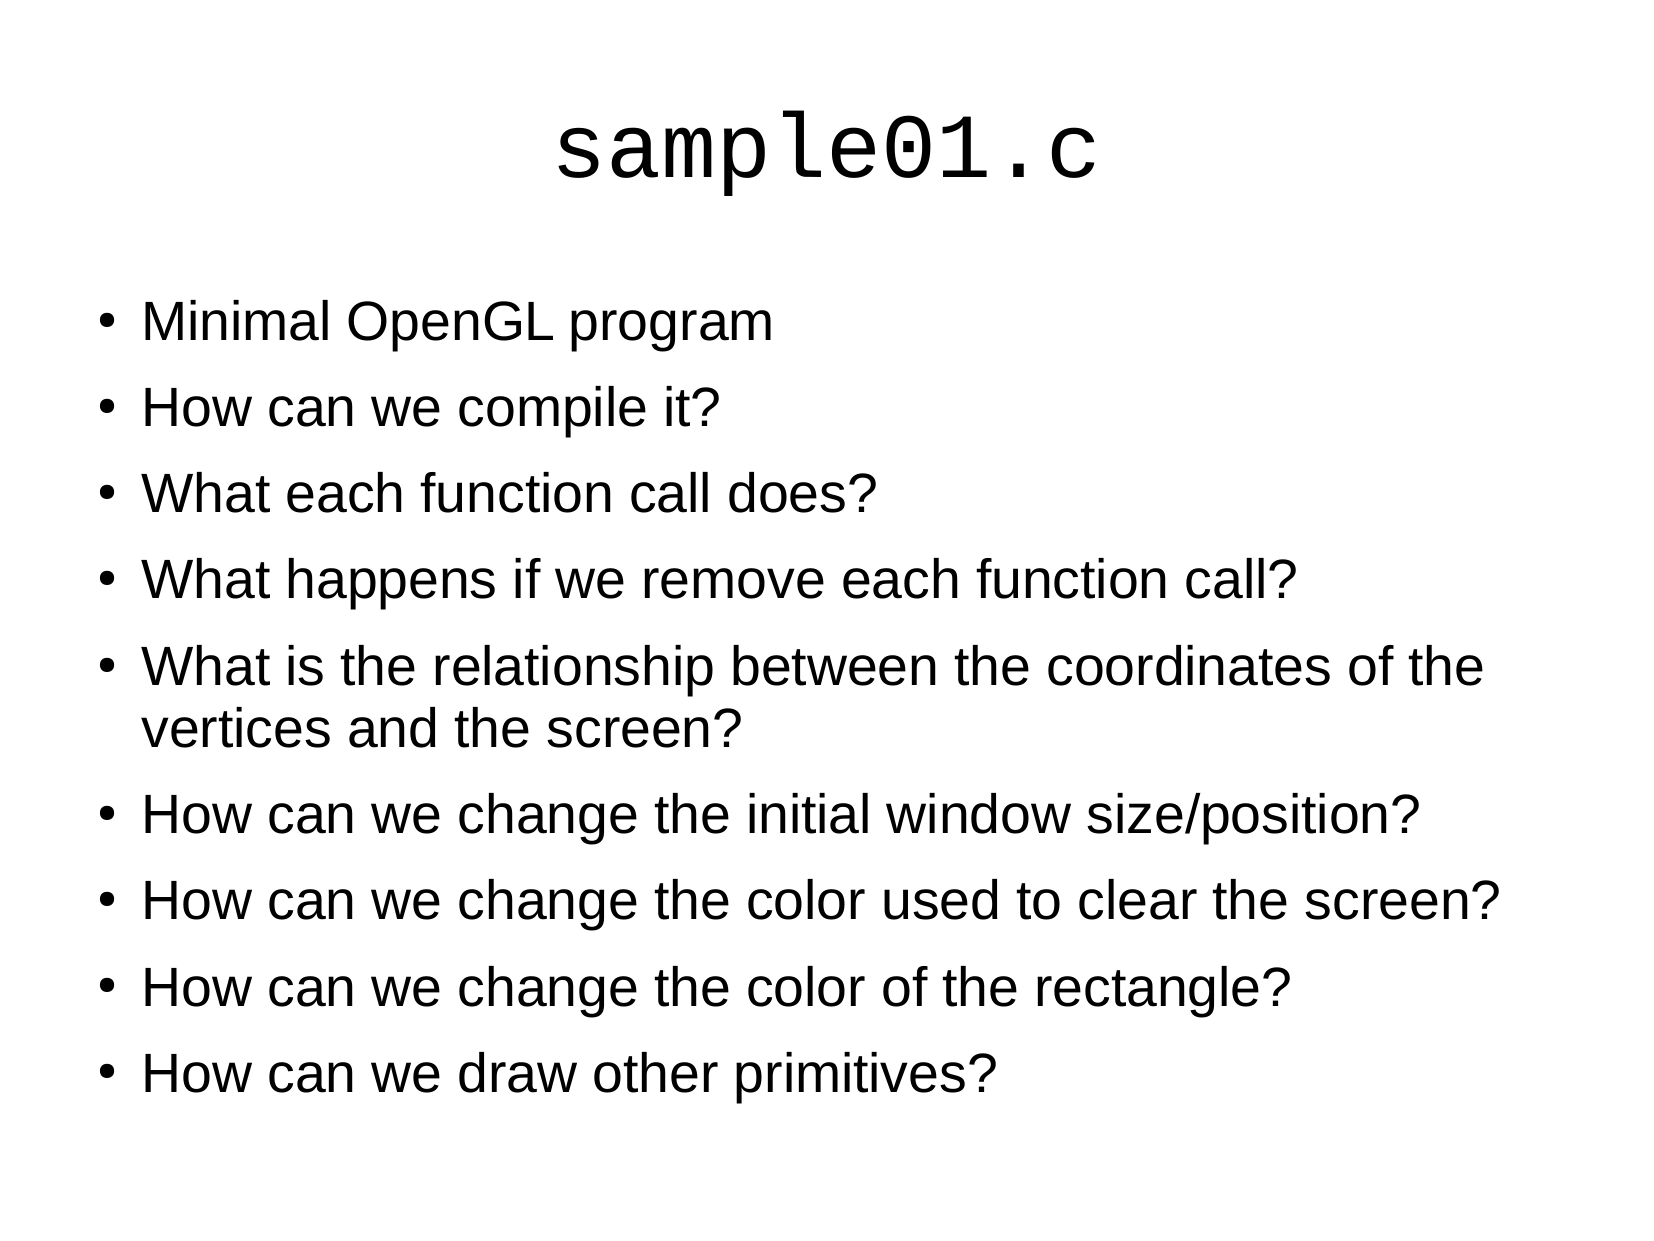

# sample01.c
Minimal OpenGL program
How can we compile it?
What each function call does?
What happens if we remove each function call?
What is the relationship between the coordinates of the vertices and the screen?
How can we change the initial window size/position?
How can we change the color used to clear the screen?
How can we change the color of the rectangle?
How can we draw other primitives?